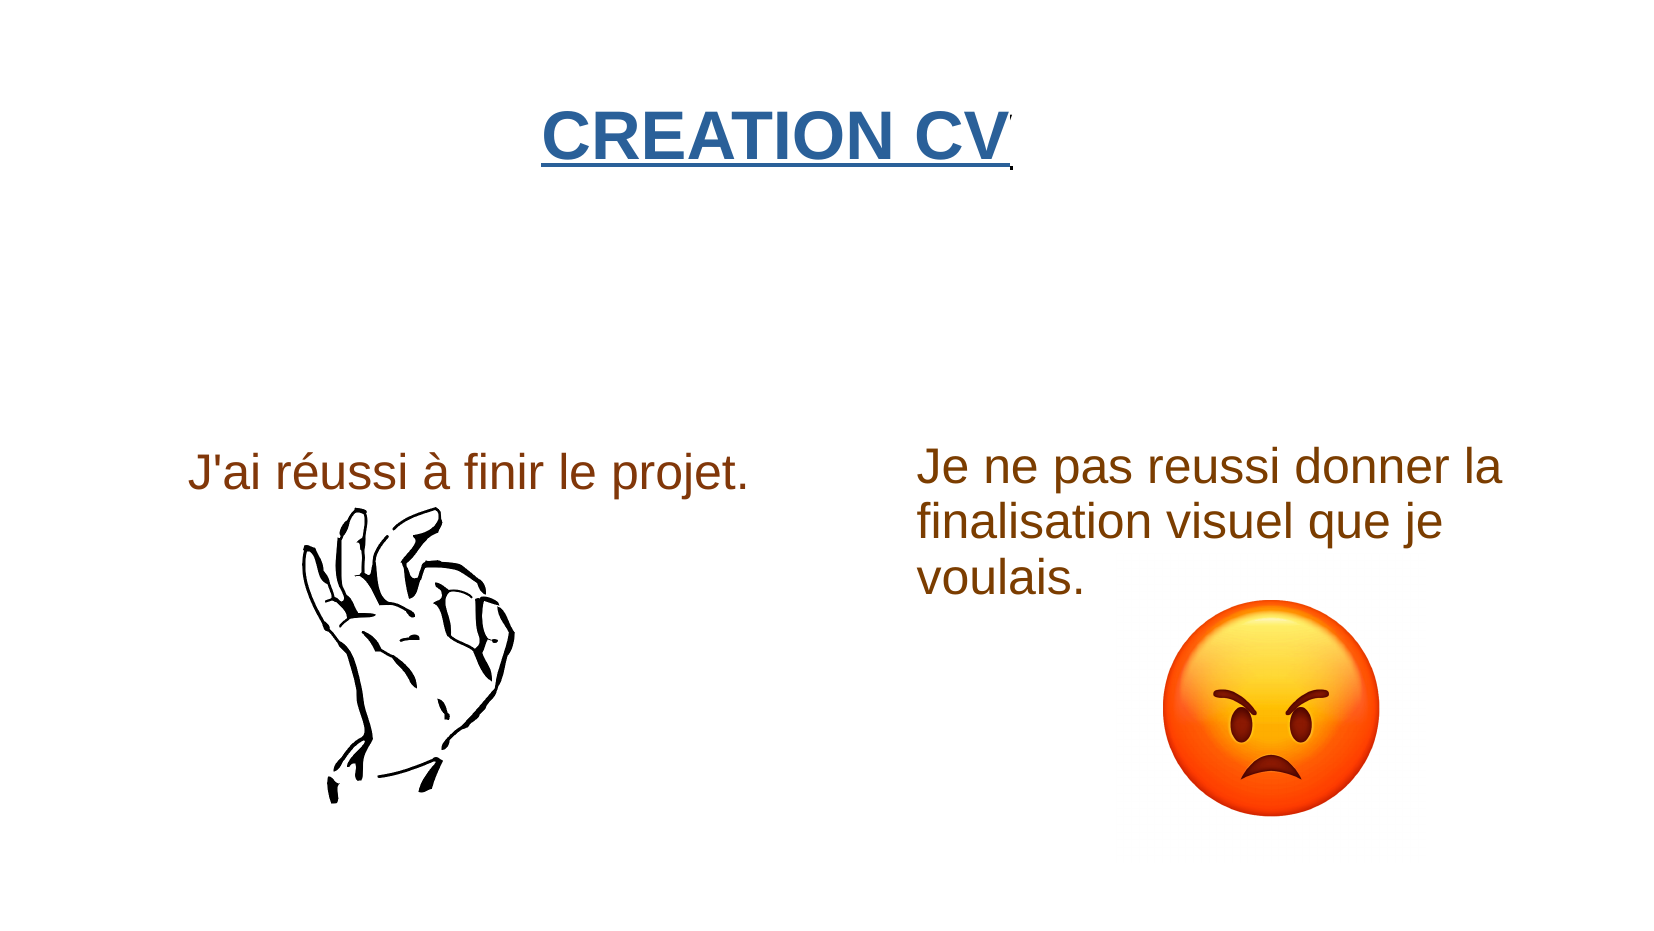

# CREATION CV
Je ne pas reussi donner la finalisation visuel que je voulais.
J'ai réussi à finir le projet.